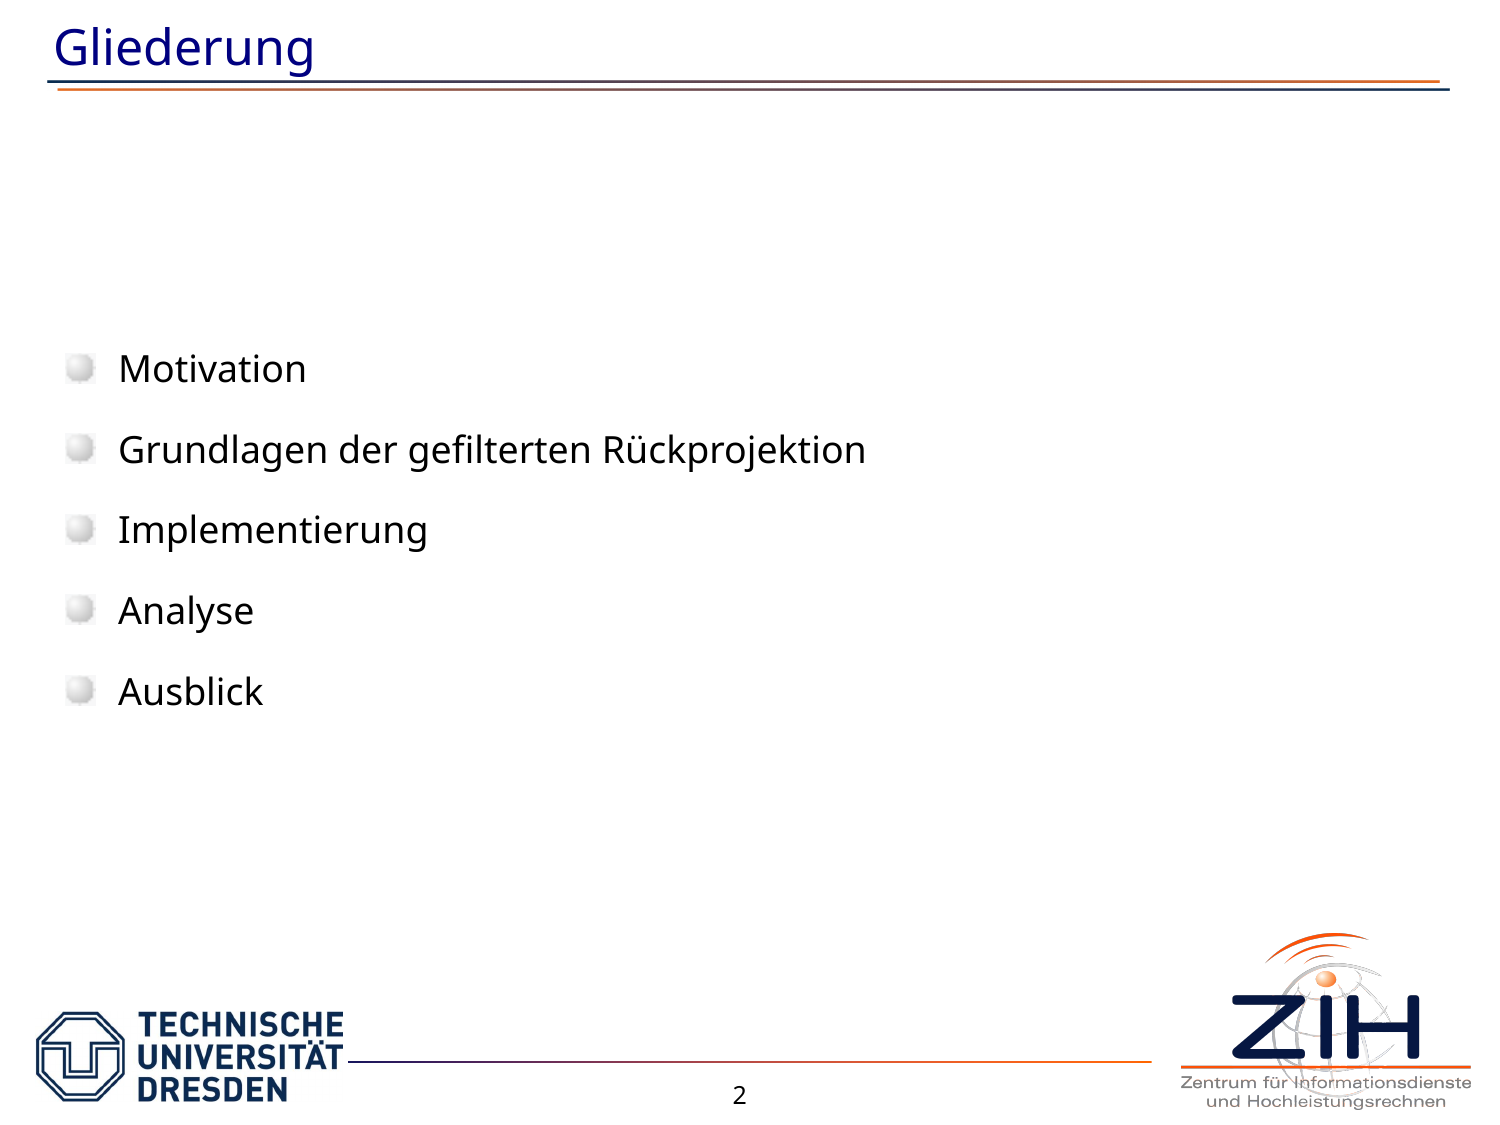

# Gliederung
Motivation
Grundlagen der gefilterten Rückprojektion
Implementierung
Analyse
Ausblick
2